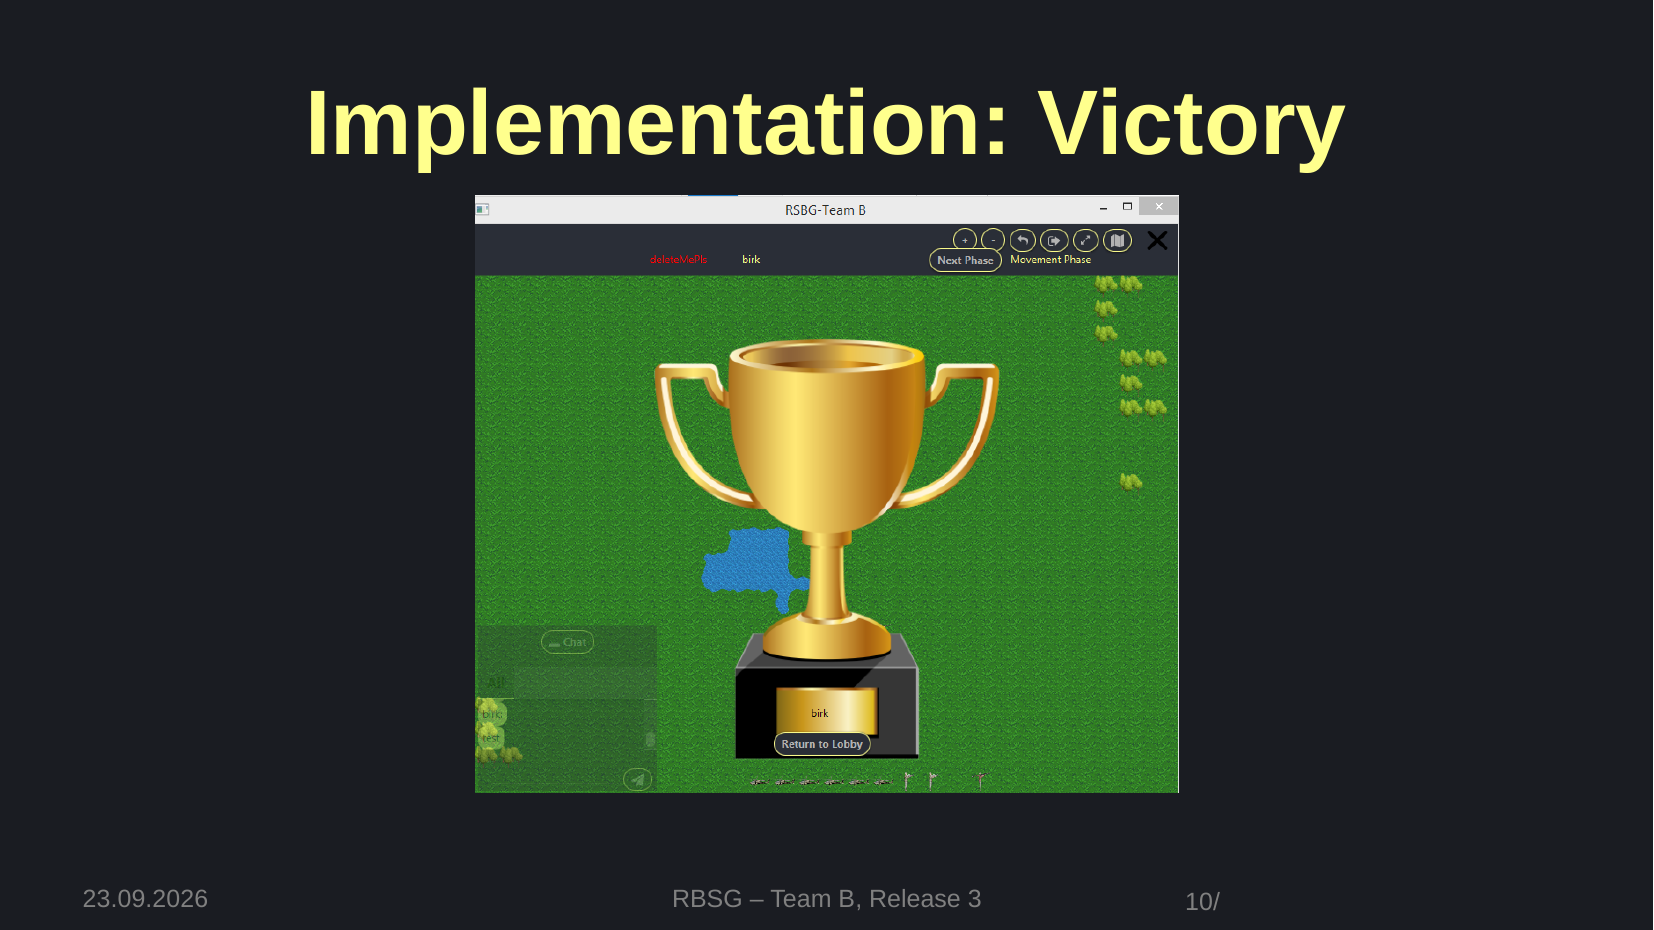

# Implementation: Victory
RBSG – Team B, Release 3